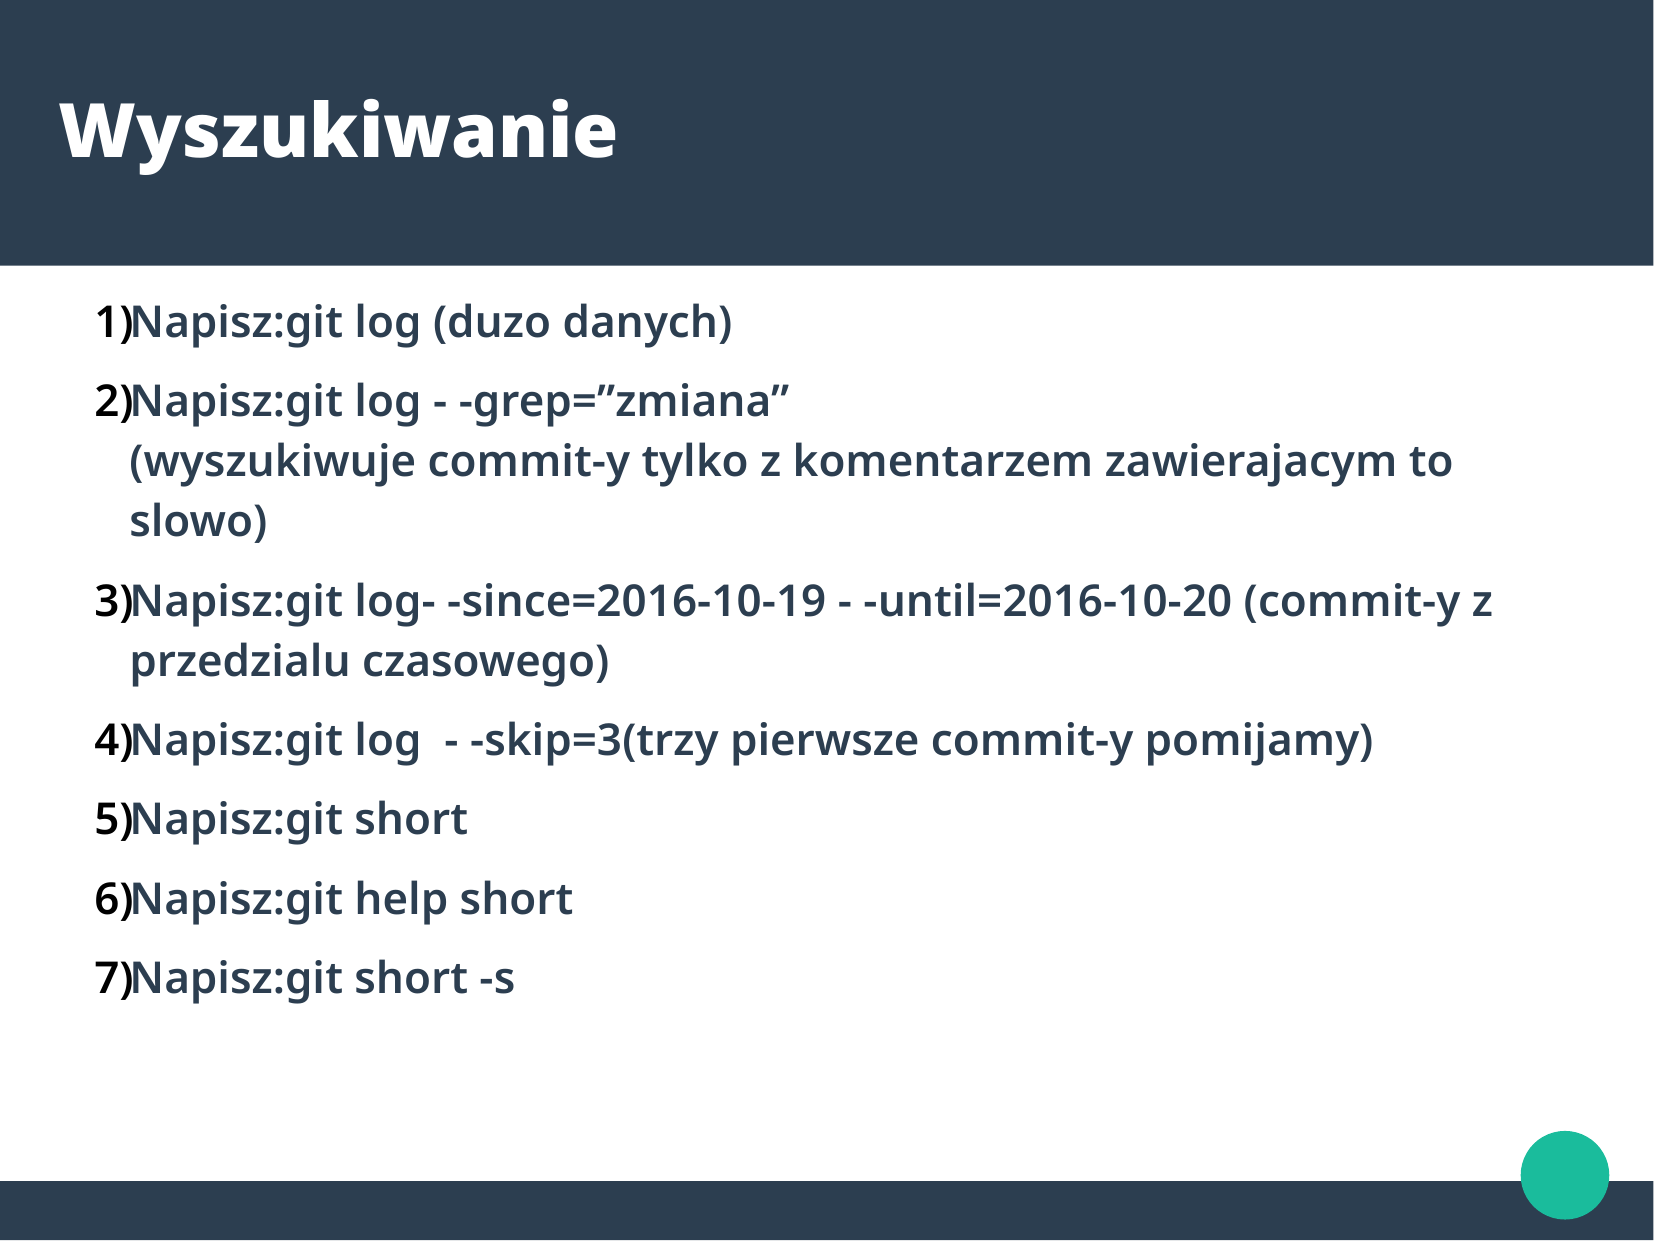

# Wyszukiwanie
Napisz:git log (duzo danych)
Napisz:git log - -grep=”zmiana”
(wyszukiwuje commit-y tylko z komentarzem zawierajacym to slowo)
Napisz:git log- -since=2016-10-19 - -until=2016-10-20 (commit-y z przedzialu czasowego)
Napisz:git log - -skip=3(trzy pierwsze commit-y pomijamy)
Napisz:git short
Napisz:git help short
Napisz:git short -s